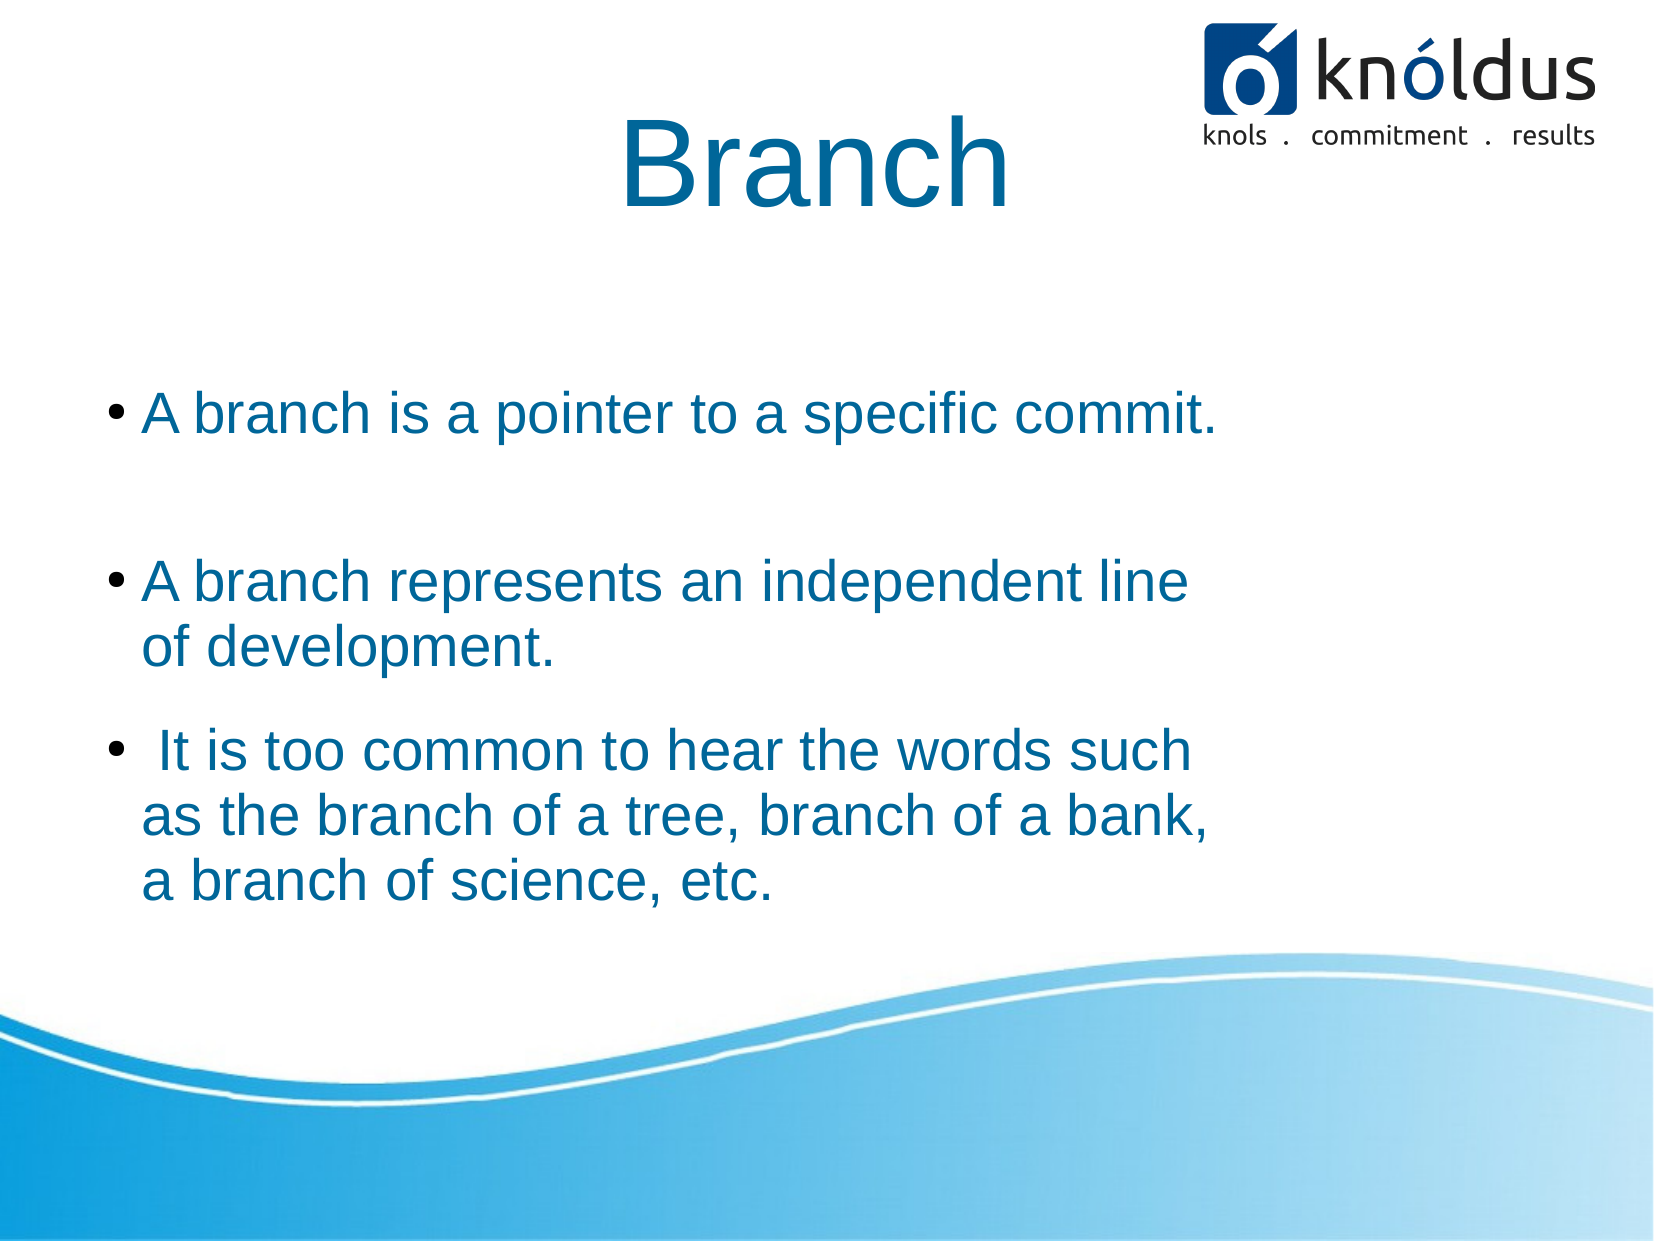

# Branch
A branch is a pointer to a specific commit.
A branch represents an independent line of development.
 It is too common to hear the words such as the branch of a tree, branch of a bank, a branch of science, etc.